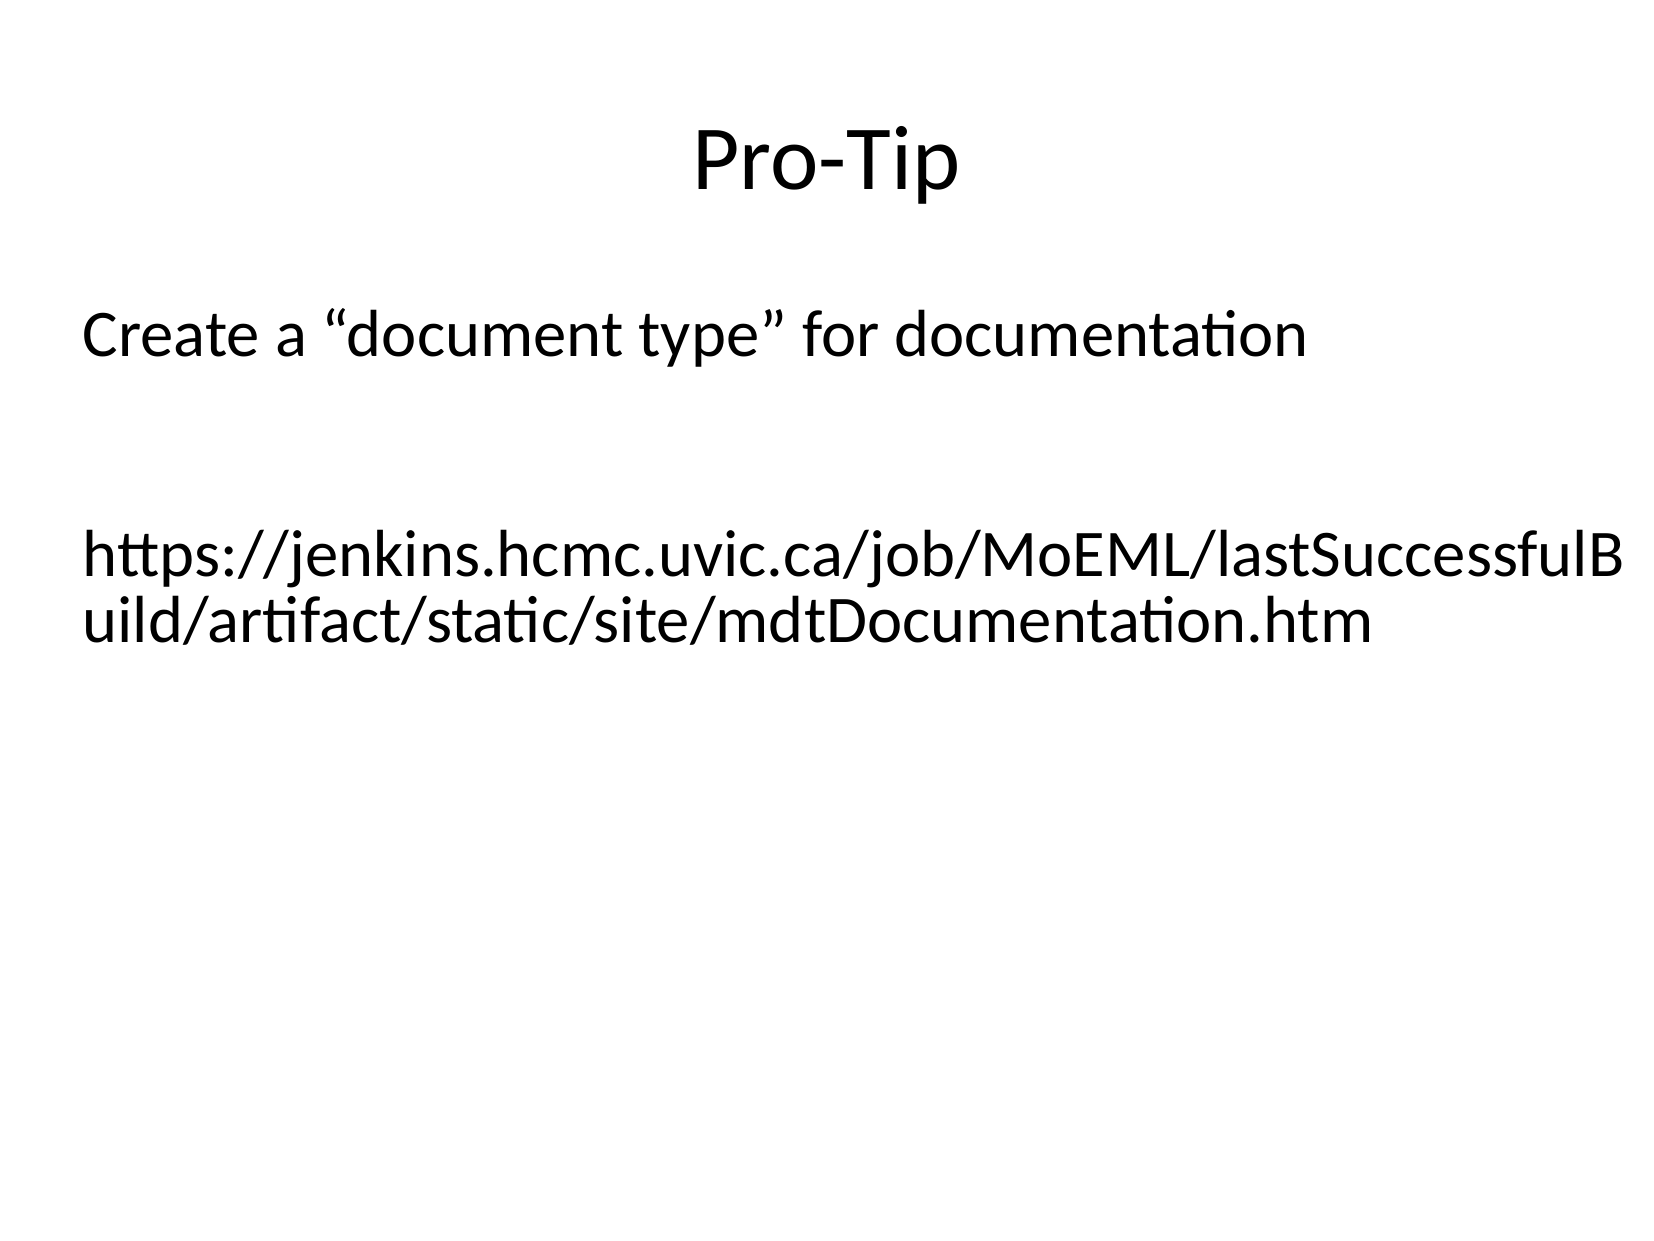

# Pro-Tip
Create a “document type” for documentation
https://jenkins.hcmc.uvic.ca/job/MoEML/lastSuccessfulBuild/artifact/static/site/mdtDocumentation.htm